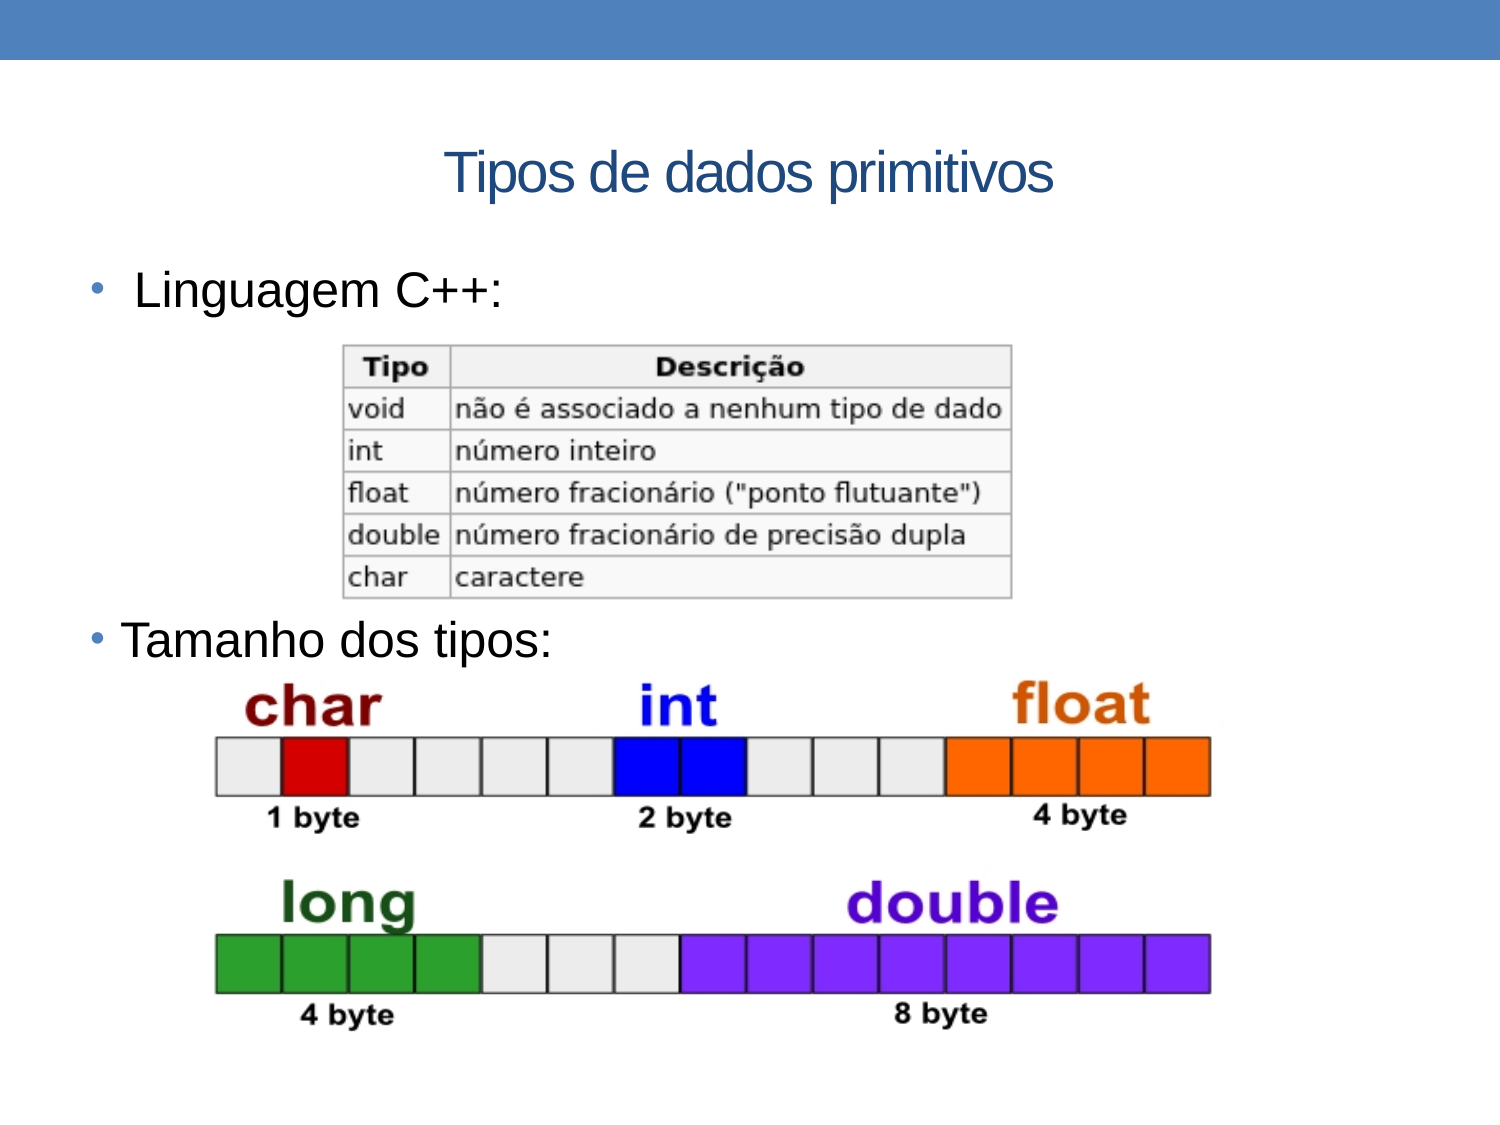

# Tipos de dados primitivos
 Linguagem C++:
Tamanho dos tipos: